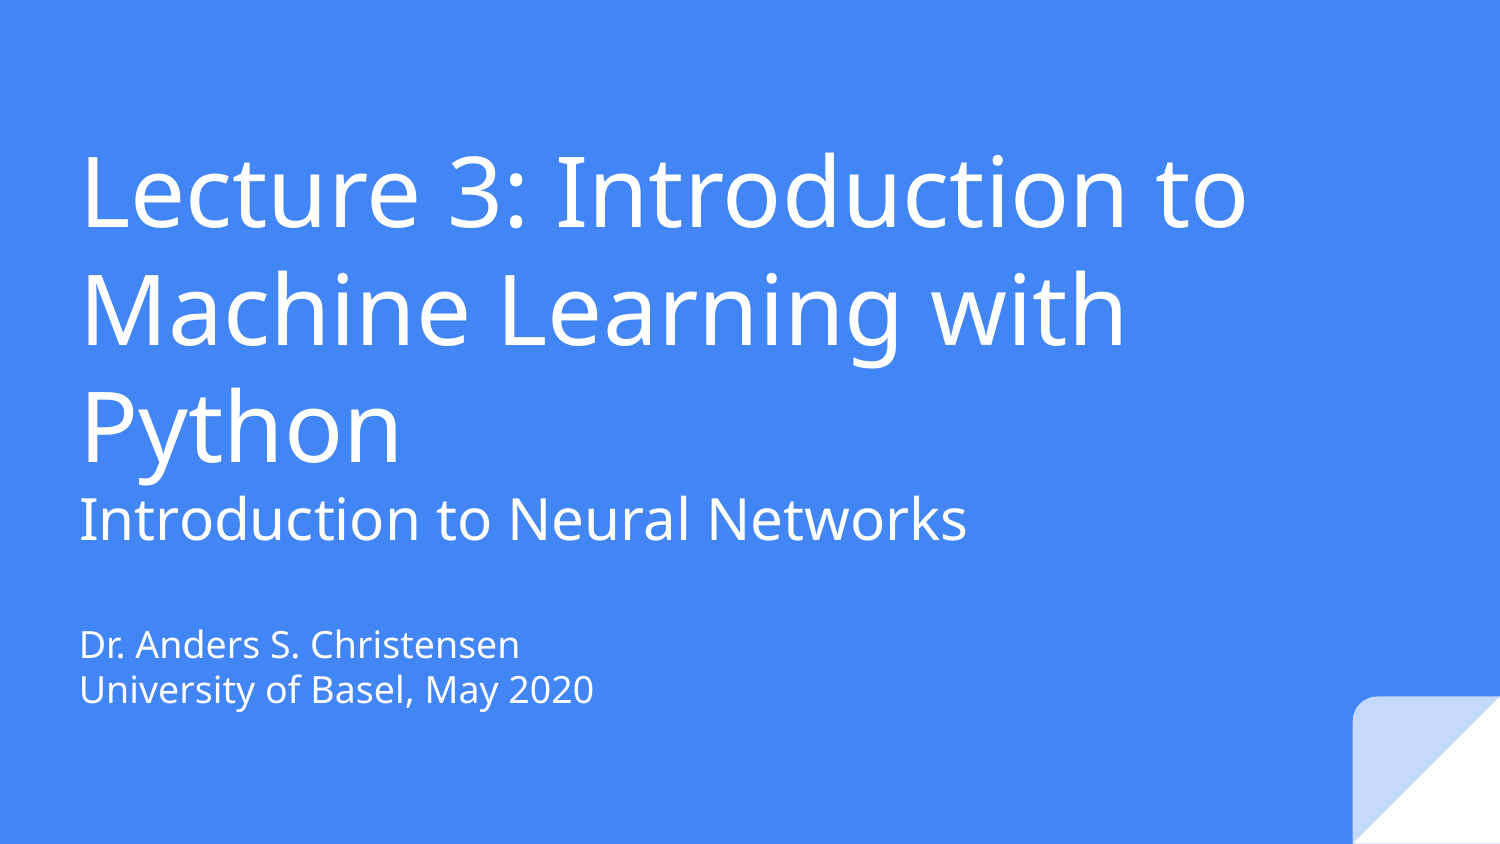

# Lecture 3: Introduction to Machine Learning with Python Introduction to Neural Networks
Dr. Anders S. Christensen
University of Basel, May 2020